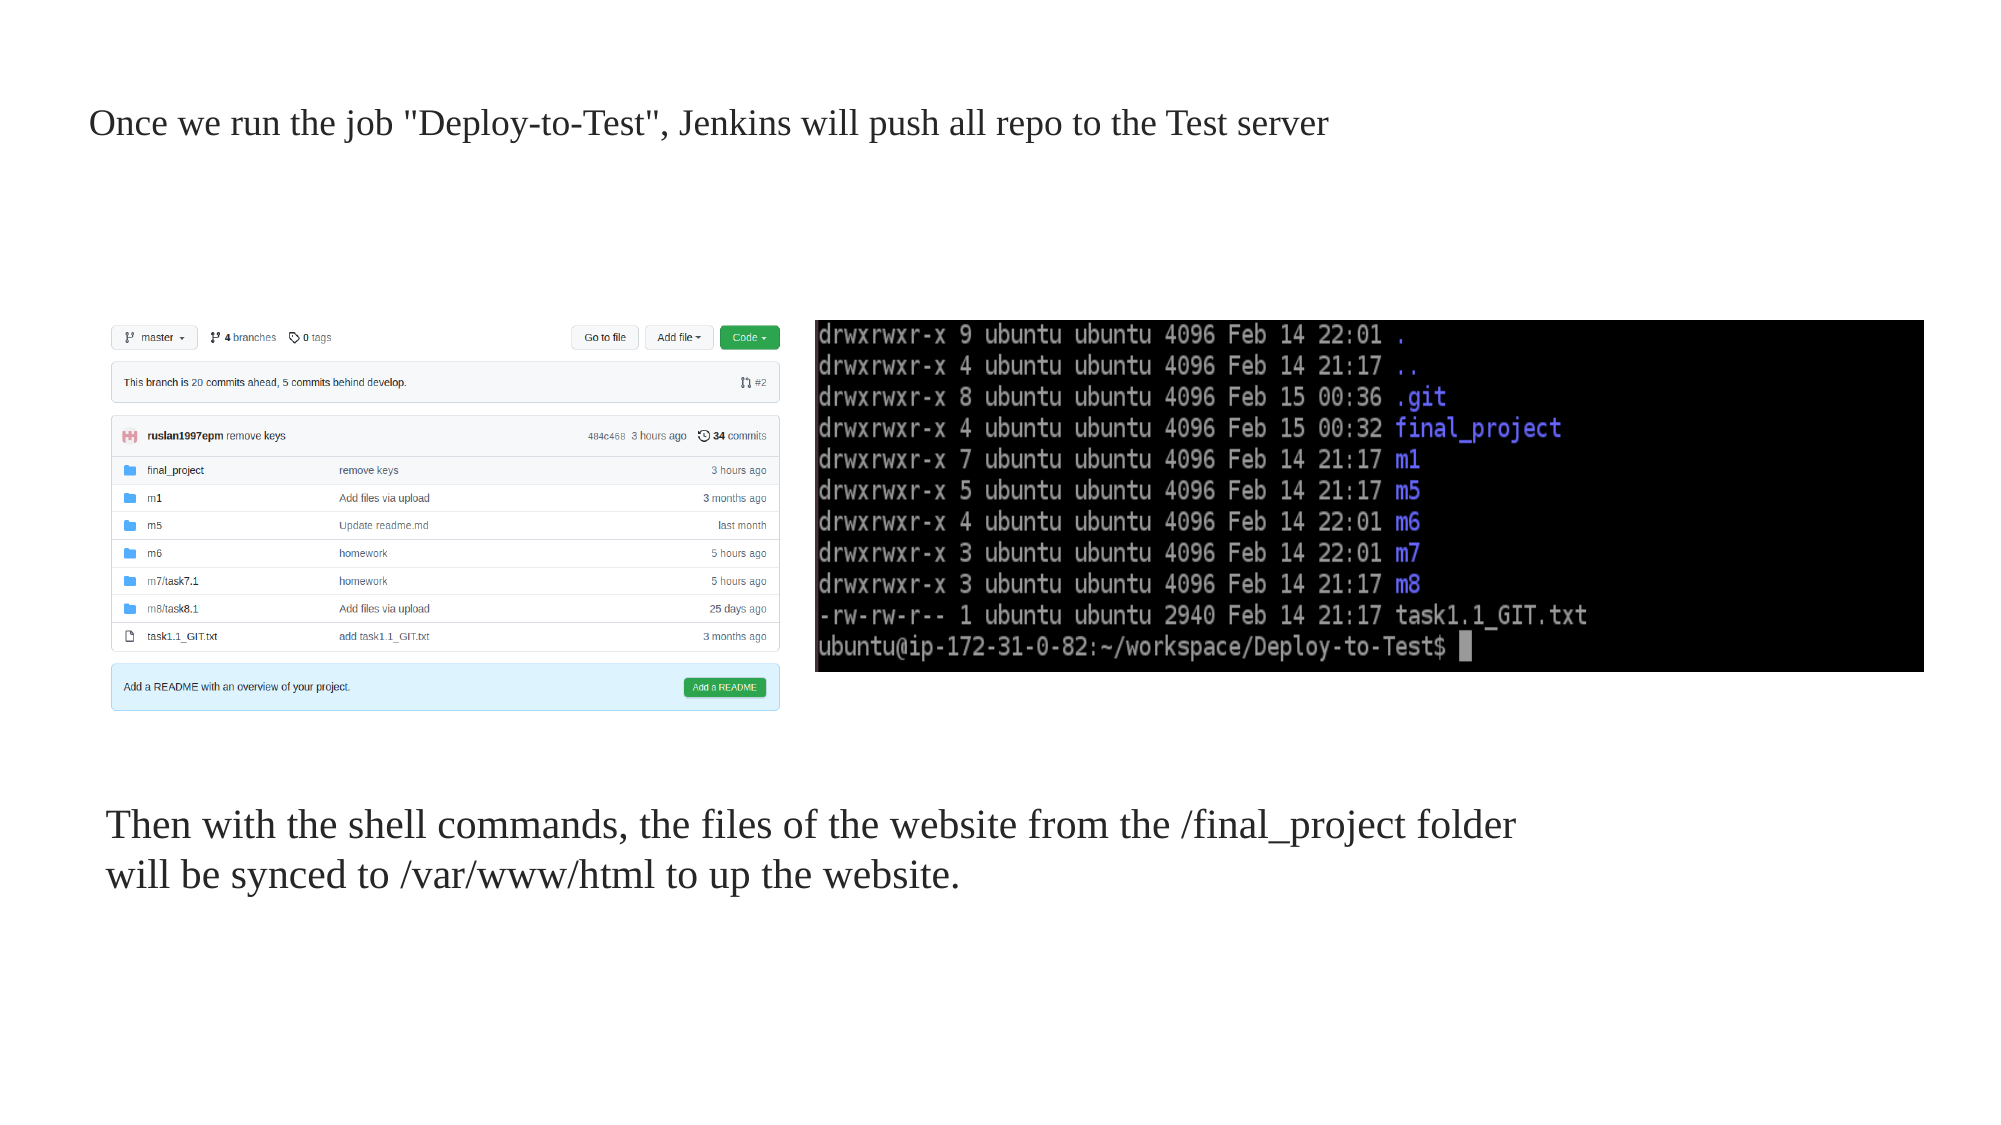

# Once we run the job "Deploy-to-Test", Jenkins will push all repo to the Test server
Then with the shell commands, the files of the website from the /final_project folder will be synced to /var/www/html to up the website.